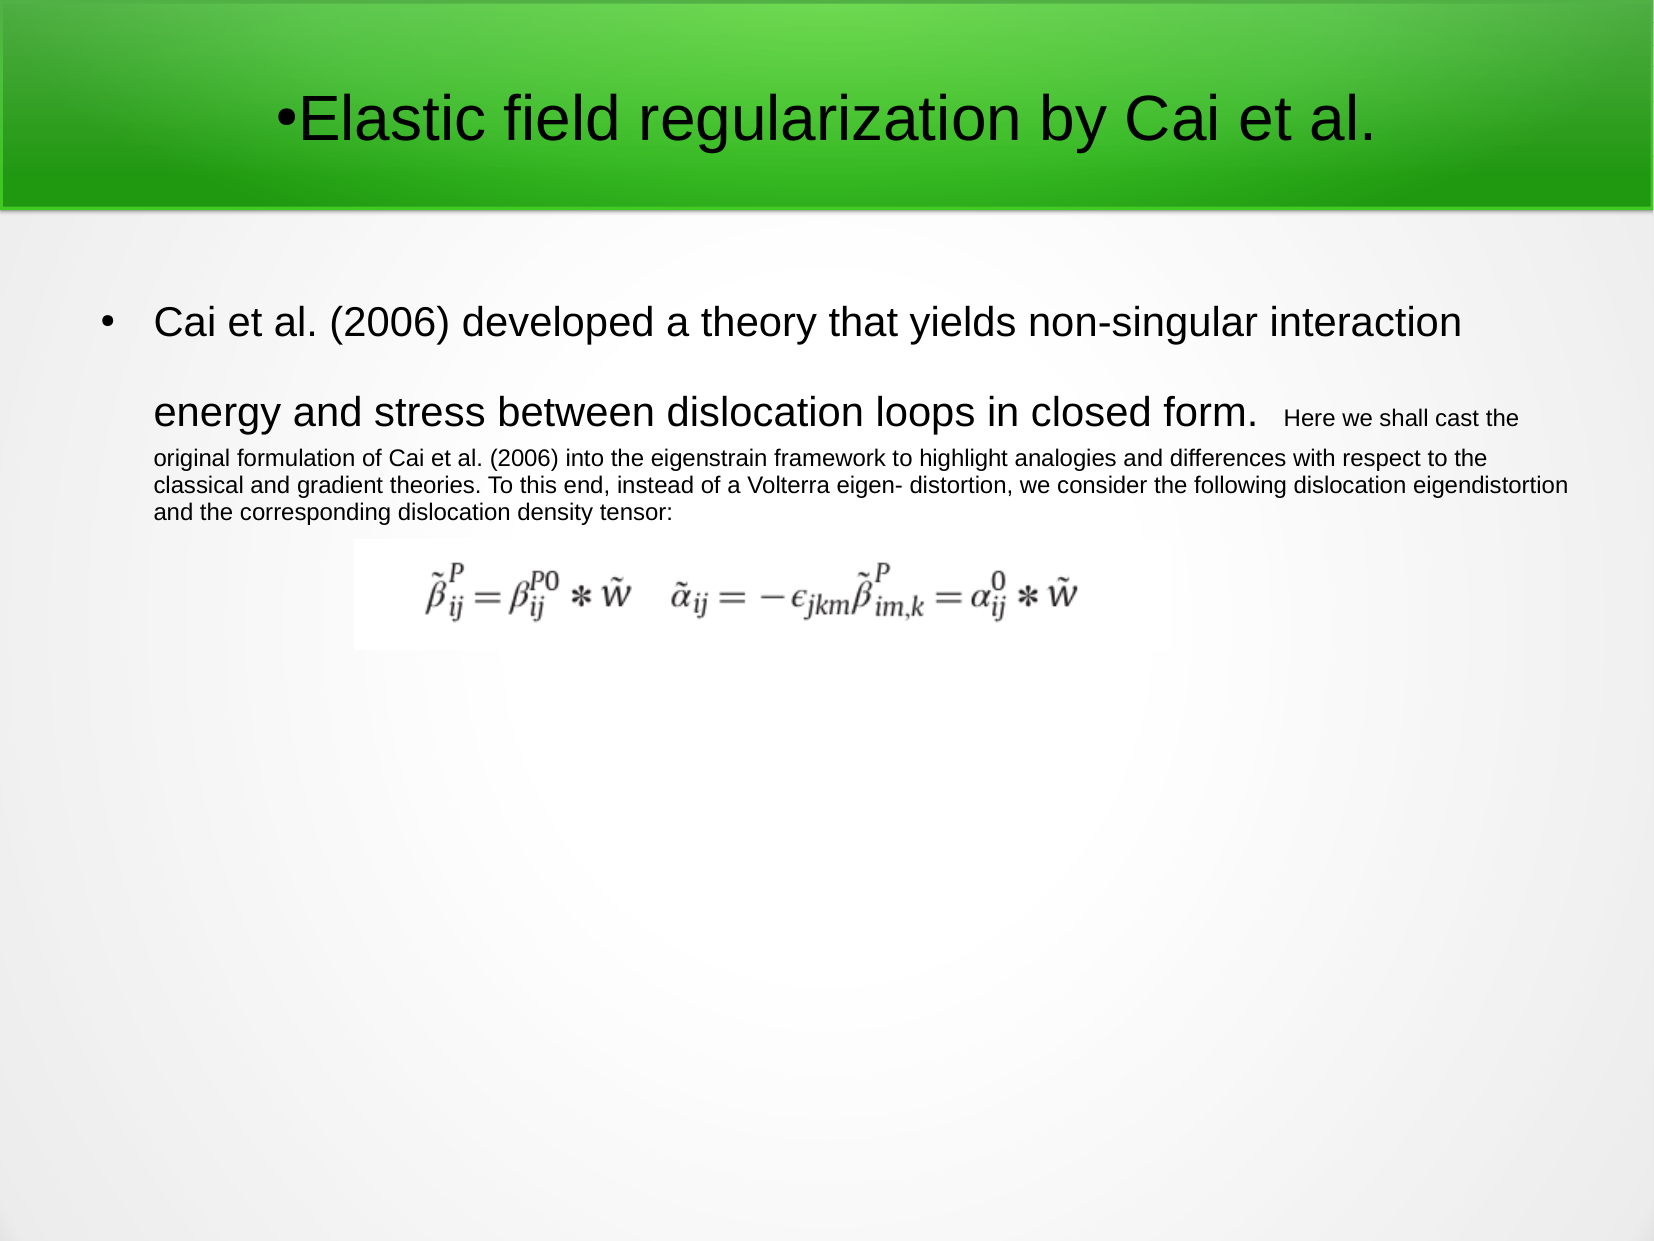

# Elastic field regularization by Cai et al.
Cai et al. (2006) developed a theory that yields non-singular interaction energy and stress between dislocation loops in closed form. Here we shall cast the original formulation of Cai et al. (2006) into the eigenstrain framework to highlight analogies and differences with respect to the classical and gradient theories. To this end, instead of a Volterra eigen- distortion, we consider the following dislocation eigendistortion and the corresponding dislocation density tensor: